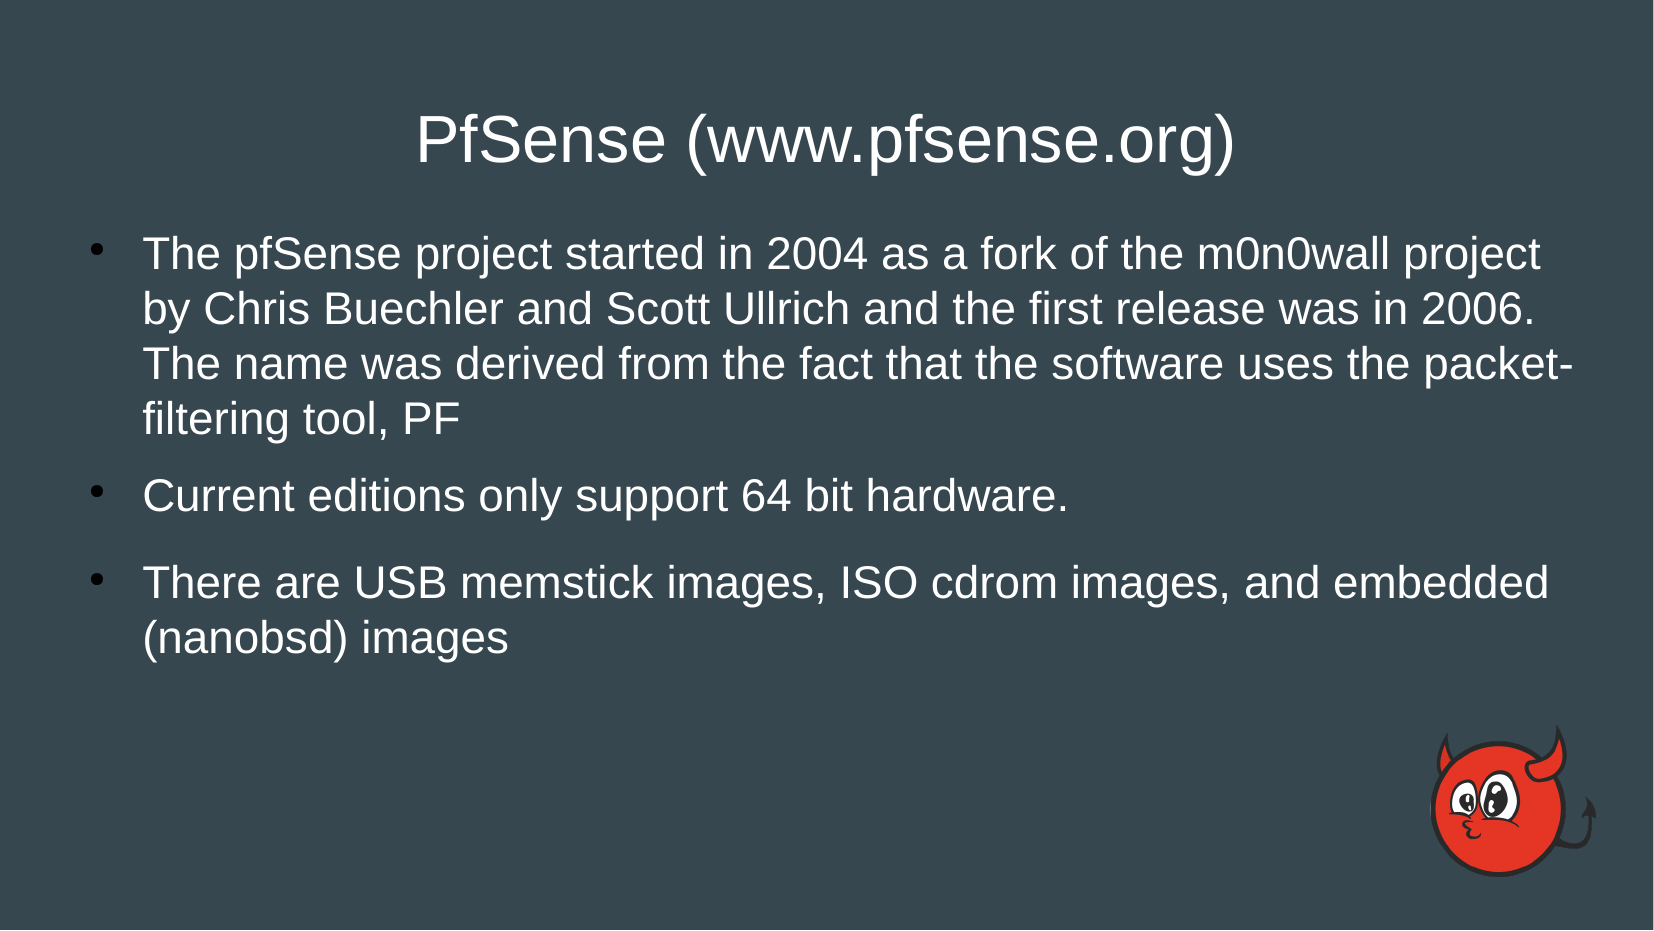

# PfSense (www.pfsense.org)
The pfSense project started in 2004 as a fork of the m0n0wall project by Chris Buechler and Scott Ullrich and the first release was in 2006. The name was derived from the fact that the software uses the packet-filtering tool, PF
Current editions only support 64 bit hardware.
There are USB memstick images, ISO cdrom images, and embedded (nanobsd) images